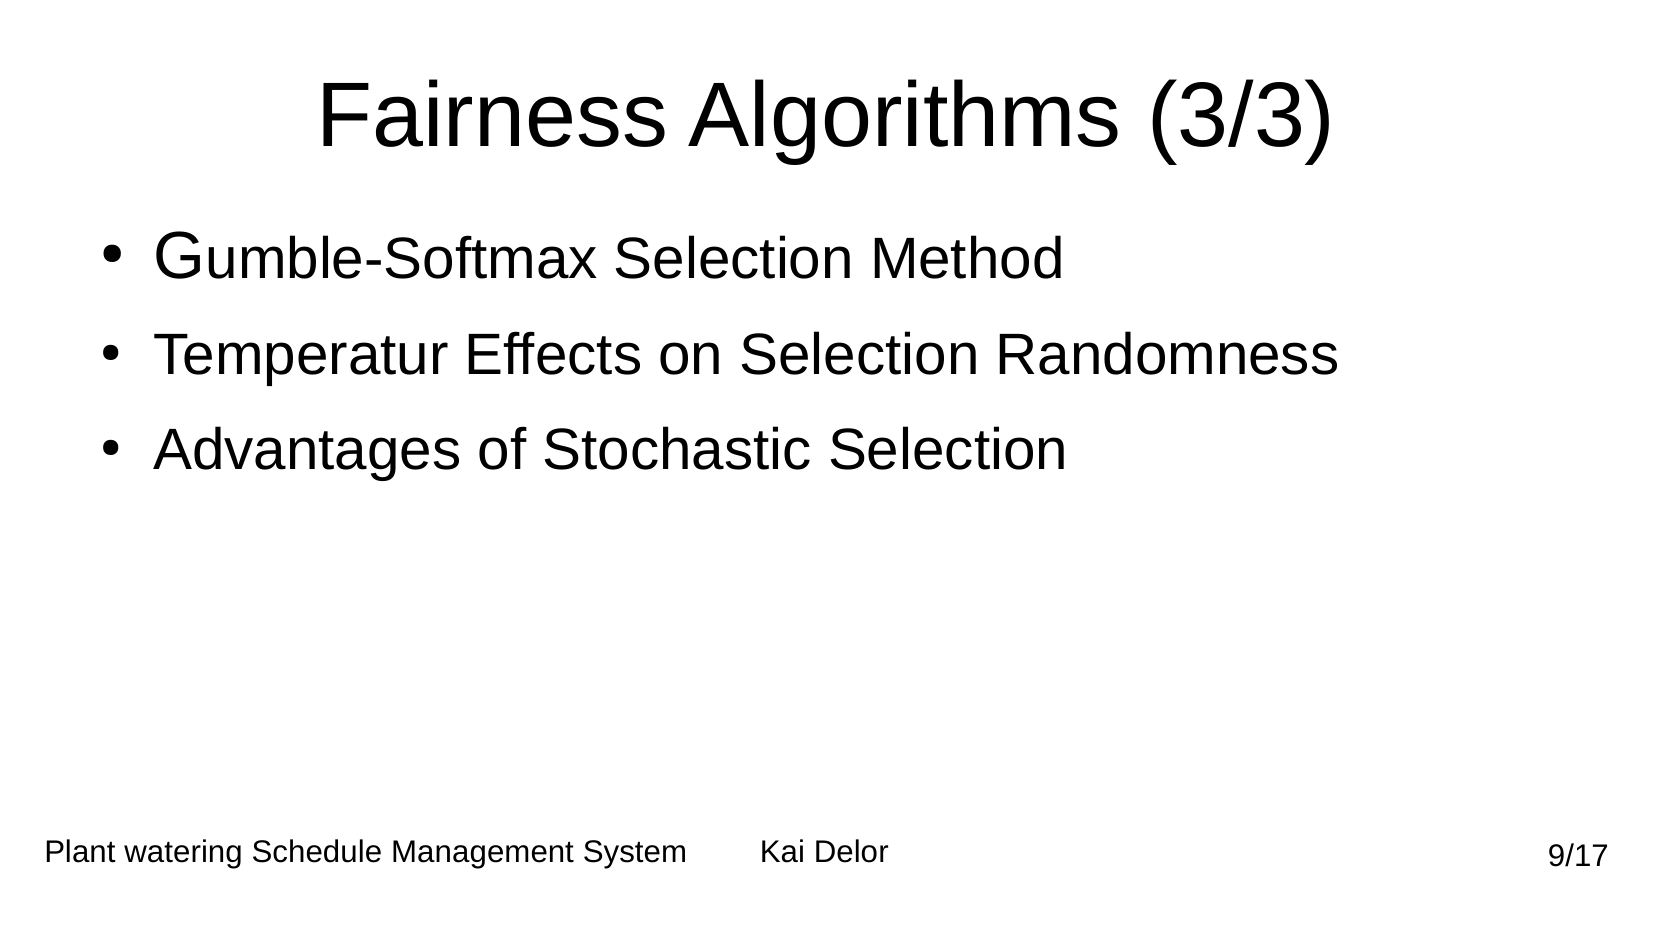

# Fairness Algorithms (3/3)
Gumble-Softmax Selection Method
Temperatur Effects on Selection Randomness
Advantages of Stochastic Selection
Kai Delor
Plant watering Schedule Management System